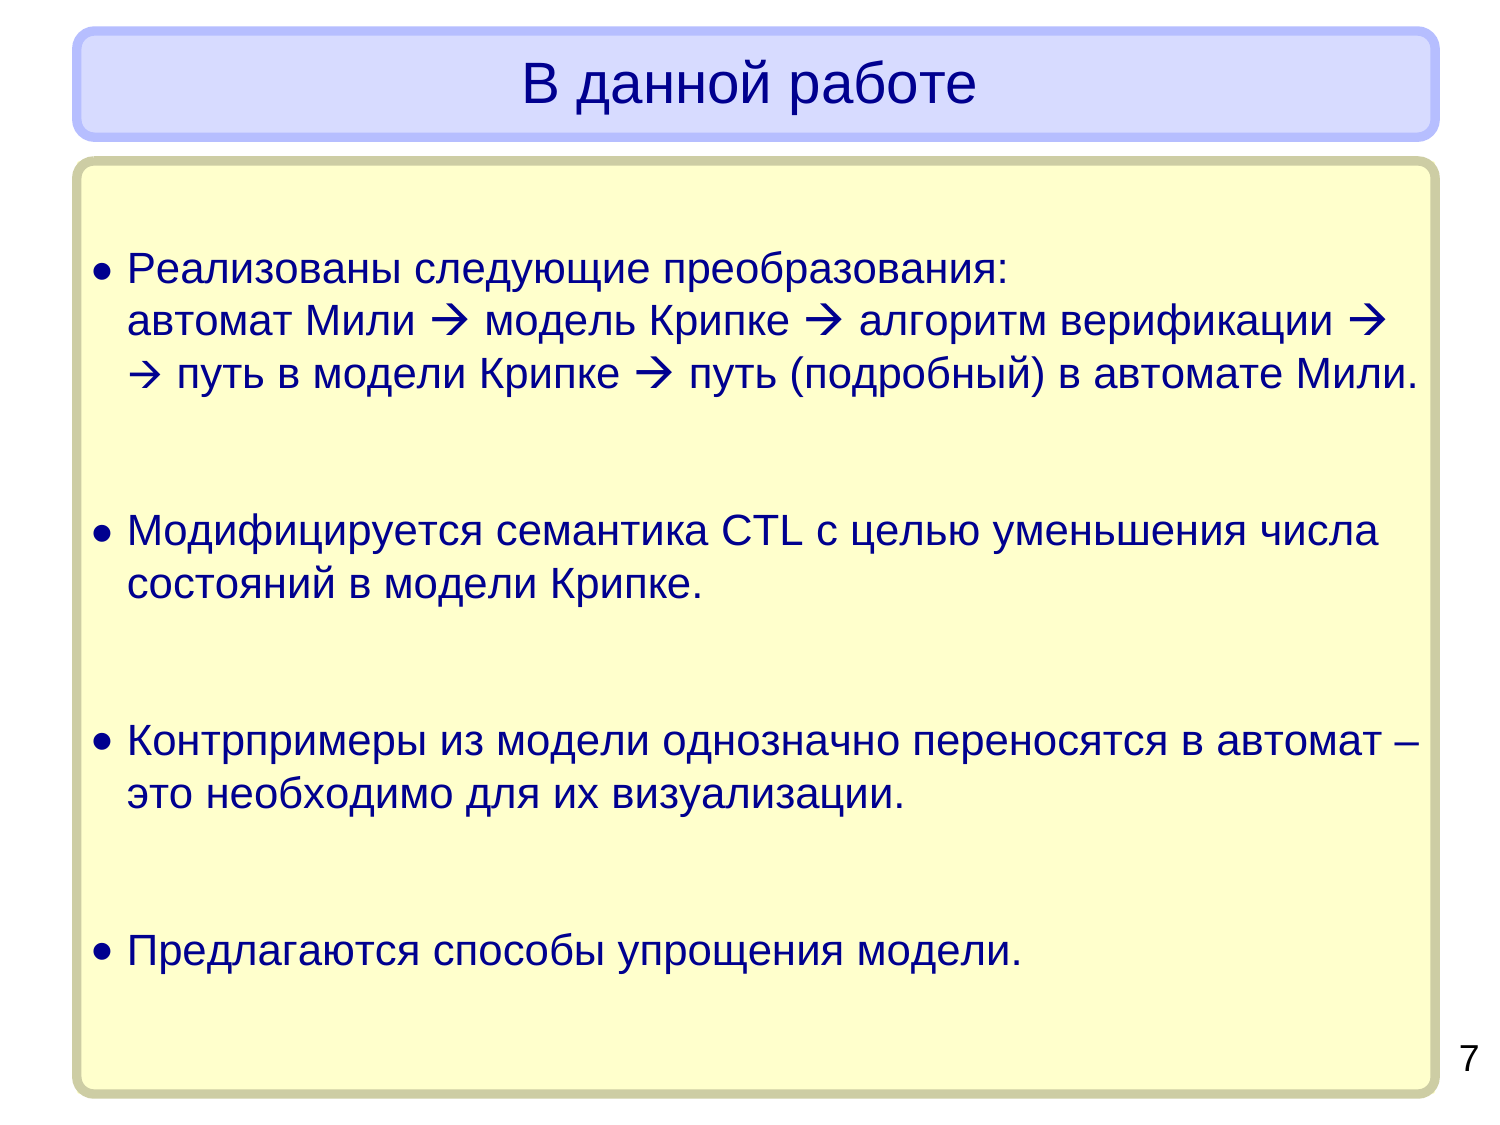

# В данной работе
•
Реализованы следующие преобразования:
автомат Мили  модель Крипке  алгоритм верификации   путь в модели Крипке  путь (подробный) в автомате Мили.
Модифицируется семантика CTL с целью уменьшения числа состояний в модели Крипке.
Контрпримеры из модели однозначно переносятся в автомат –
это необходимо для их визуализации.
Предлагаются способы упрощения модели.
•
•
•
7